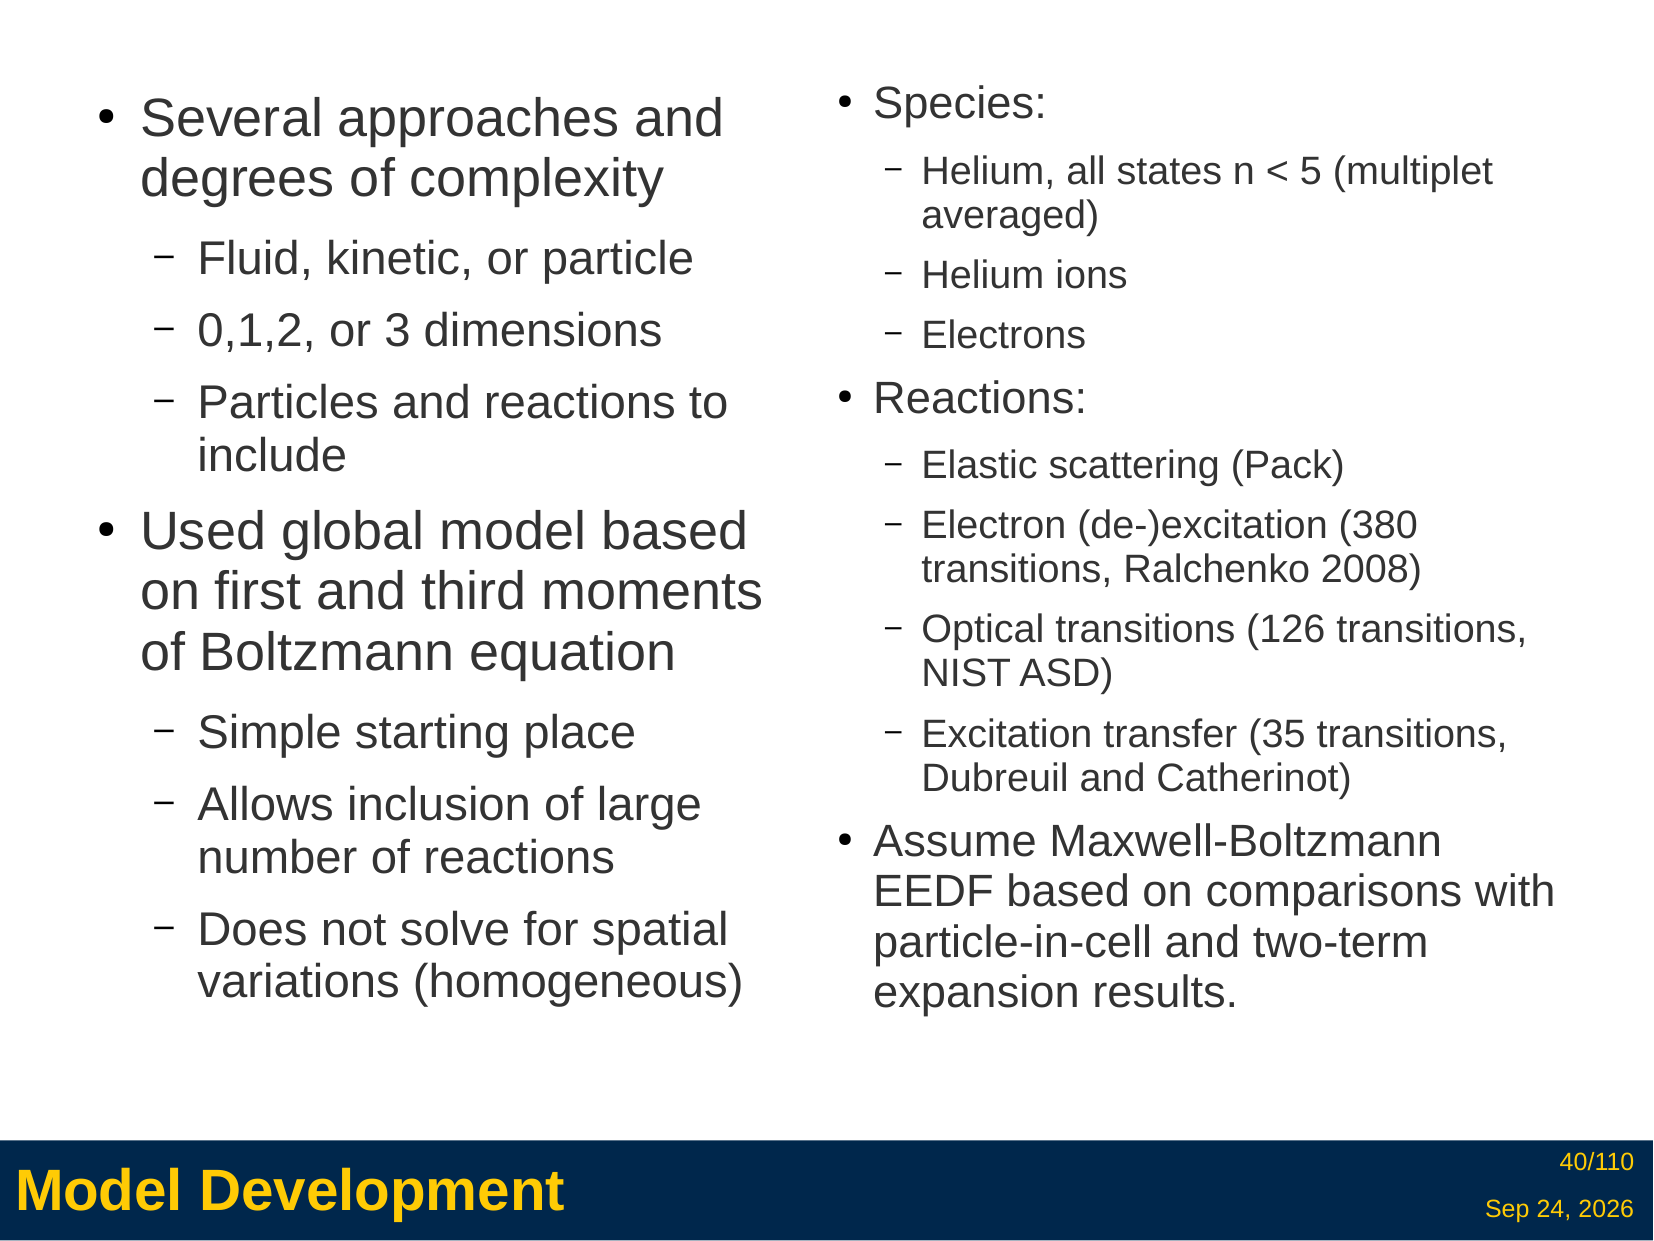

Several approaches and degrees of complexity
Fluid, kinetic, or particle
0,1,2, or 3 dimensions
Particles and reactions to include
Used global model based on first and third moments of Boltzmann equation
Simple starting place
Allows inclusion of large number of reactions
Does not solve for spatial variations (homogeneous)
Species:
Helium, all states n < 5 (multiplet averaged)
Helium ions
Electrons
Reactions:
Elastic scattering (Pack)
Electron (de-)excitation (380 transitions, Ralchenko 2008)
Optical transitions (126 transitions, NIST ASD)
Excitation transfer (35 transitions, Dubreuil and Catherinot)
Assume Maxwell-Boltzmann EEDF based on comparisons with particle-in-cell and two-term expansion results.
# Model Development
40